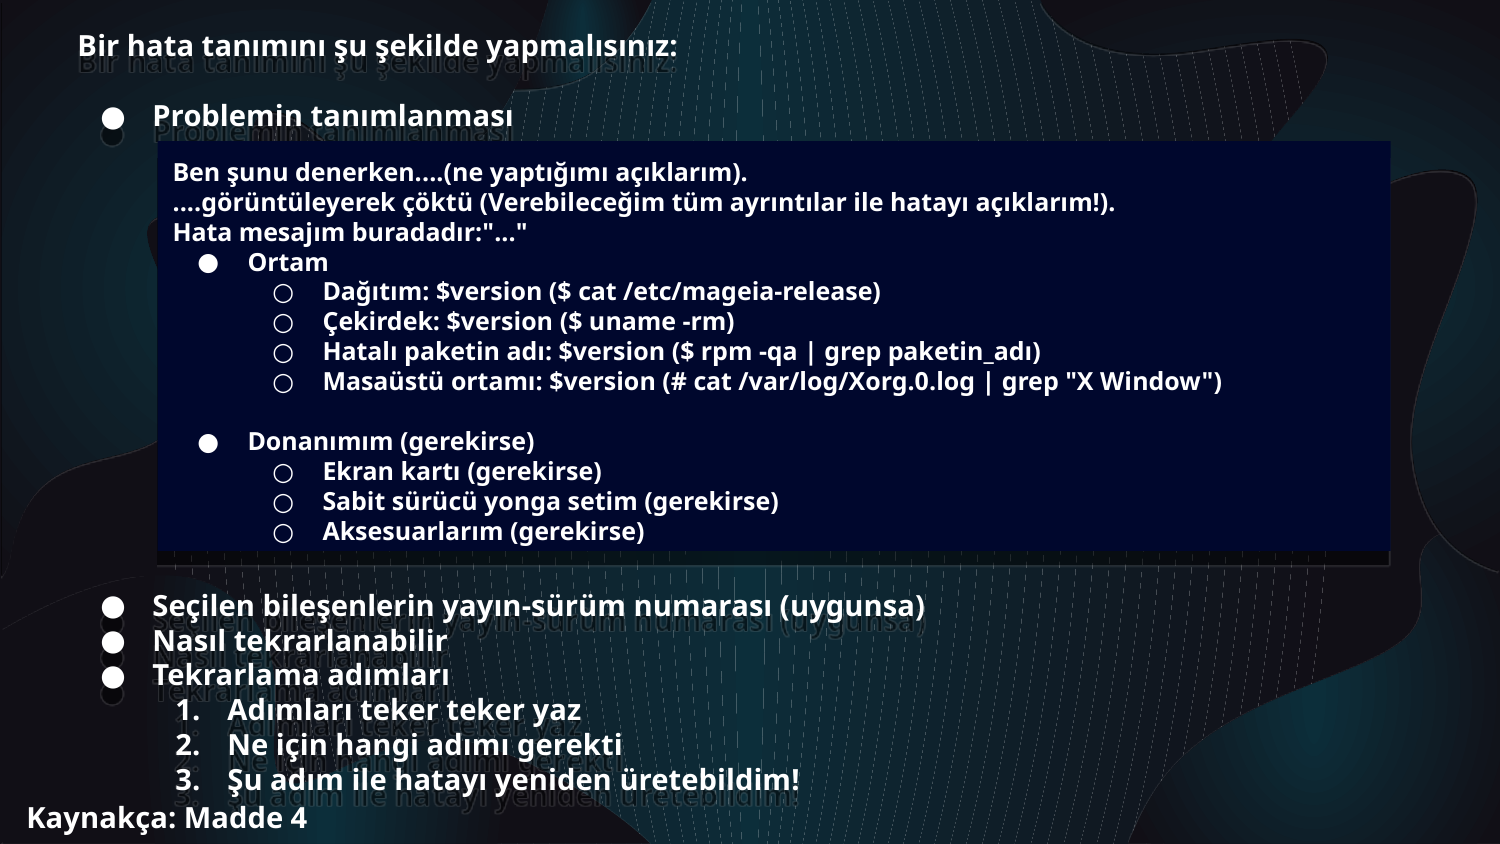

Bir hata tanımını şu şekilde yapmalısınız:
Problemin tanımlanması
Seçilen bileşenlerin yayın-sürüm numarası (uygunsa)
Nasıl tekrarlanabilir
Tekrarlama adımları
Adımları teker teker yaz
Ne için hangi adımı gerekti
Şu adım ile hatayı yeniden üretebildim!
Ben şunu denerken....(ne yaptığımı açıklarım).
....görüntüleyerek çöktü (Verebileceğim tüm ayrıntılar ile hatayı açıklarım!).
Hata mesajım buradadır:"..."
Ortam
Dağıtım: $version ($ cat /etc/mageia-release)
Çekirdek: $version ($ uname -rm)
Hatalı paketin adı: $version ($ rpm -qa | grep paketin_adı)
Masaüstü ortamı: $version (# cat /var/log/Xorg.0.log | grep "X Window")
Donanımım (gerekirse)
Ekran kartı (gerekirse)
Sabit sürücü yonga setim (gerekirse)
Aksesuarlarım (gerekirse)
Kaynakça: Madde 4